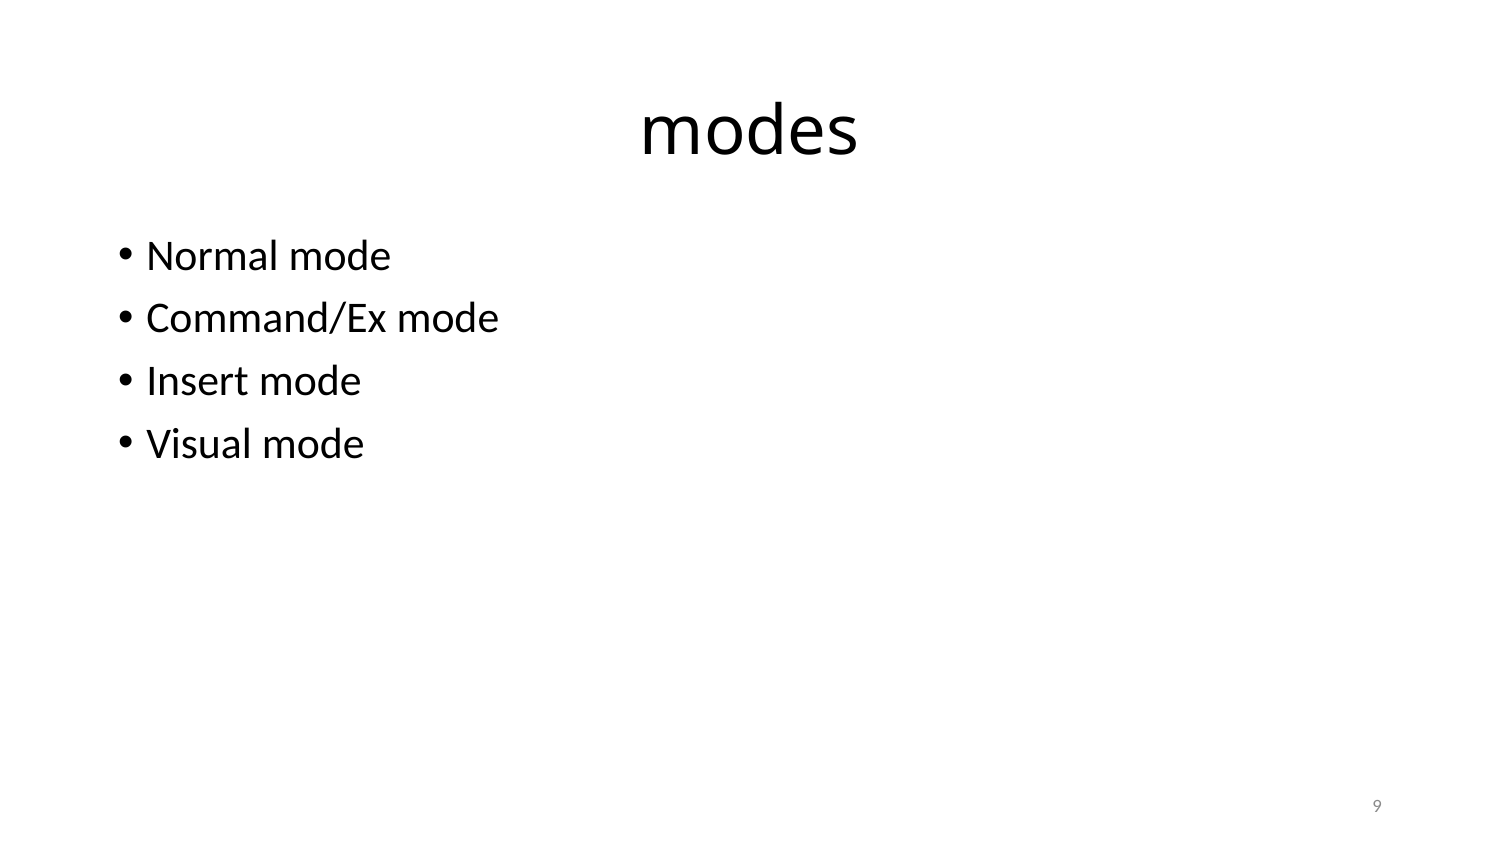

# modes
Normal mode
Command/Ex mode
Insert mode
Visual mode